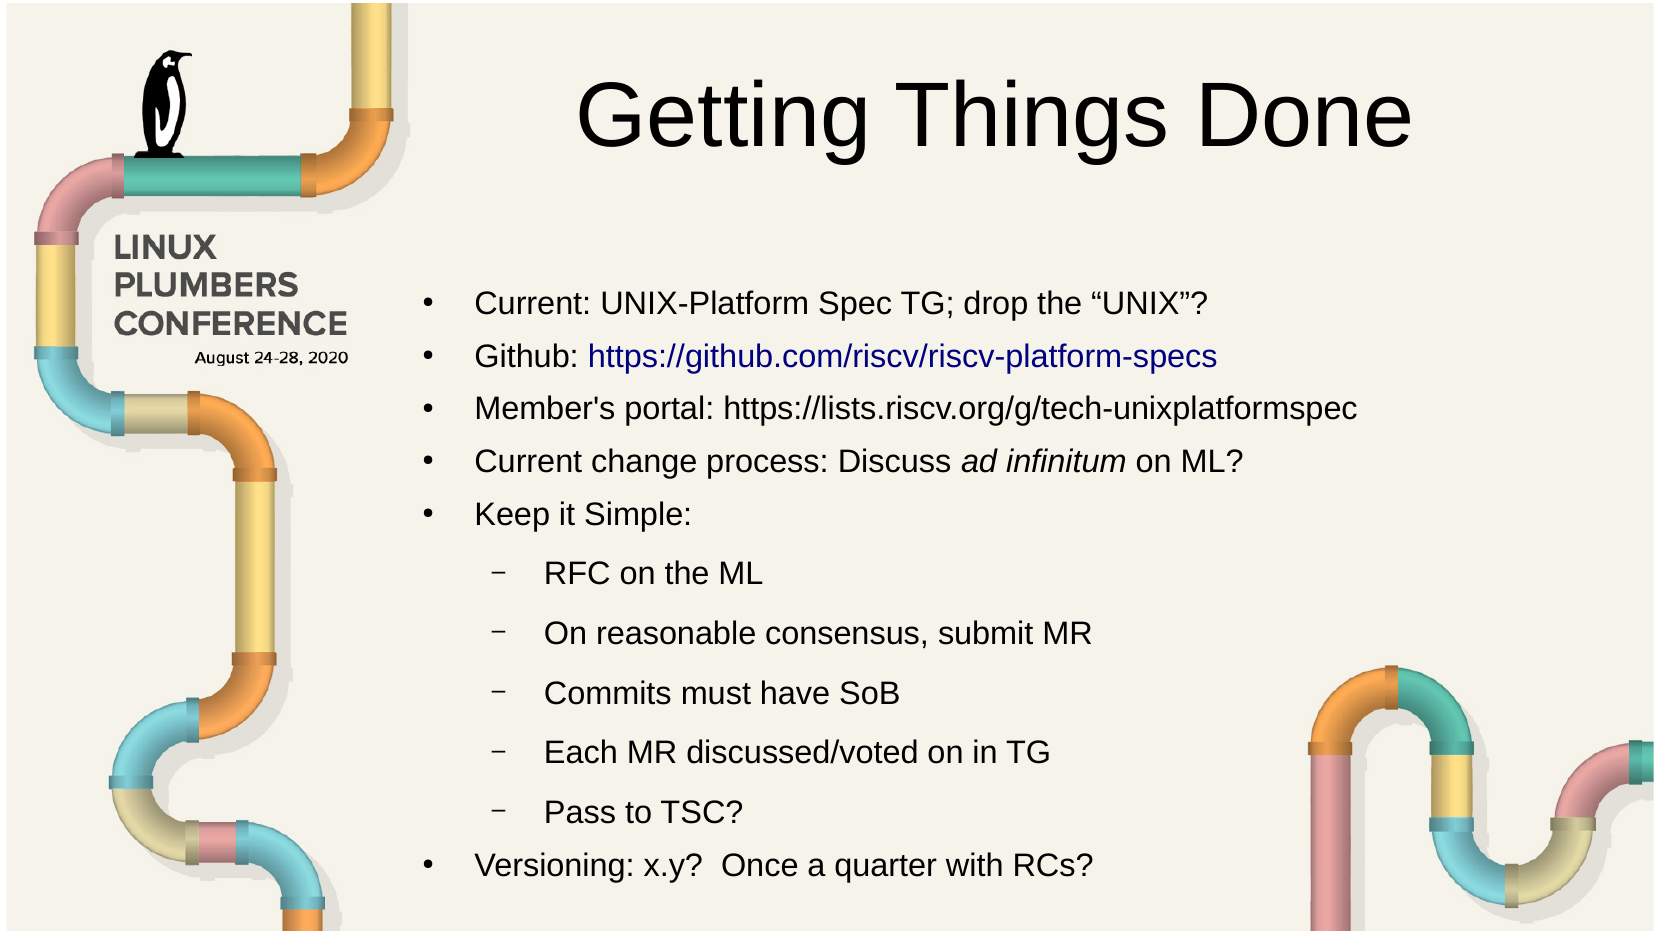

# Getting Things Done
Current: UNIX-Platform Spec TG; drop the “UNIX”?
Github: https://github.com/riscv/riscv-platform-specs
Member's portal: https://lists.riscv.org/g/tech-unixplatformspec
Current change process: Discuss ad infinitum on ML?
Keep it Simple:
RFC on the ML
On reasonable consensus, submit MR
Commits must have SoB
Each MR discussed/voted on in TG
Pass to TSC?
Versioning: x.y? Once a quarter with RCs?